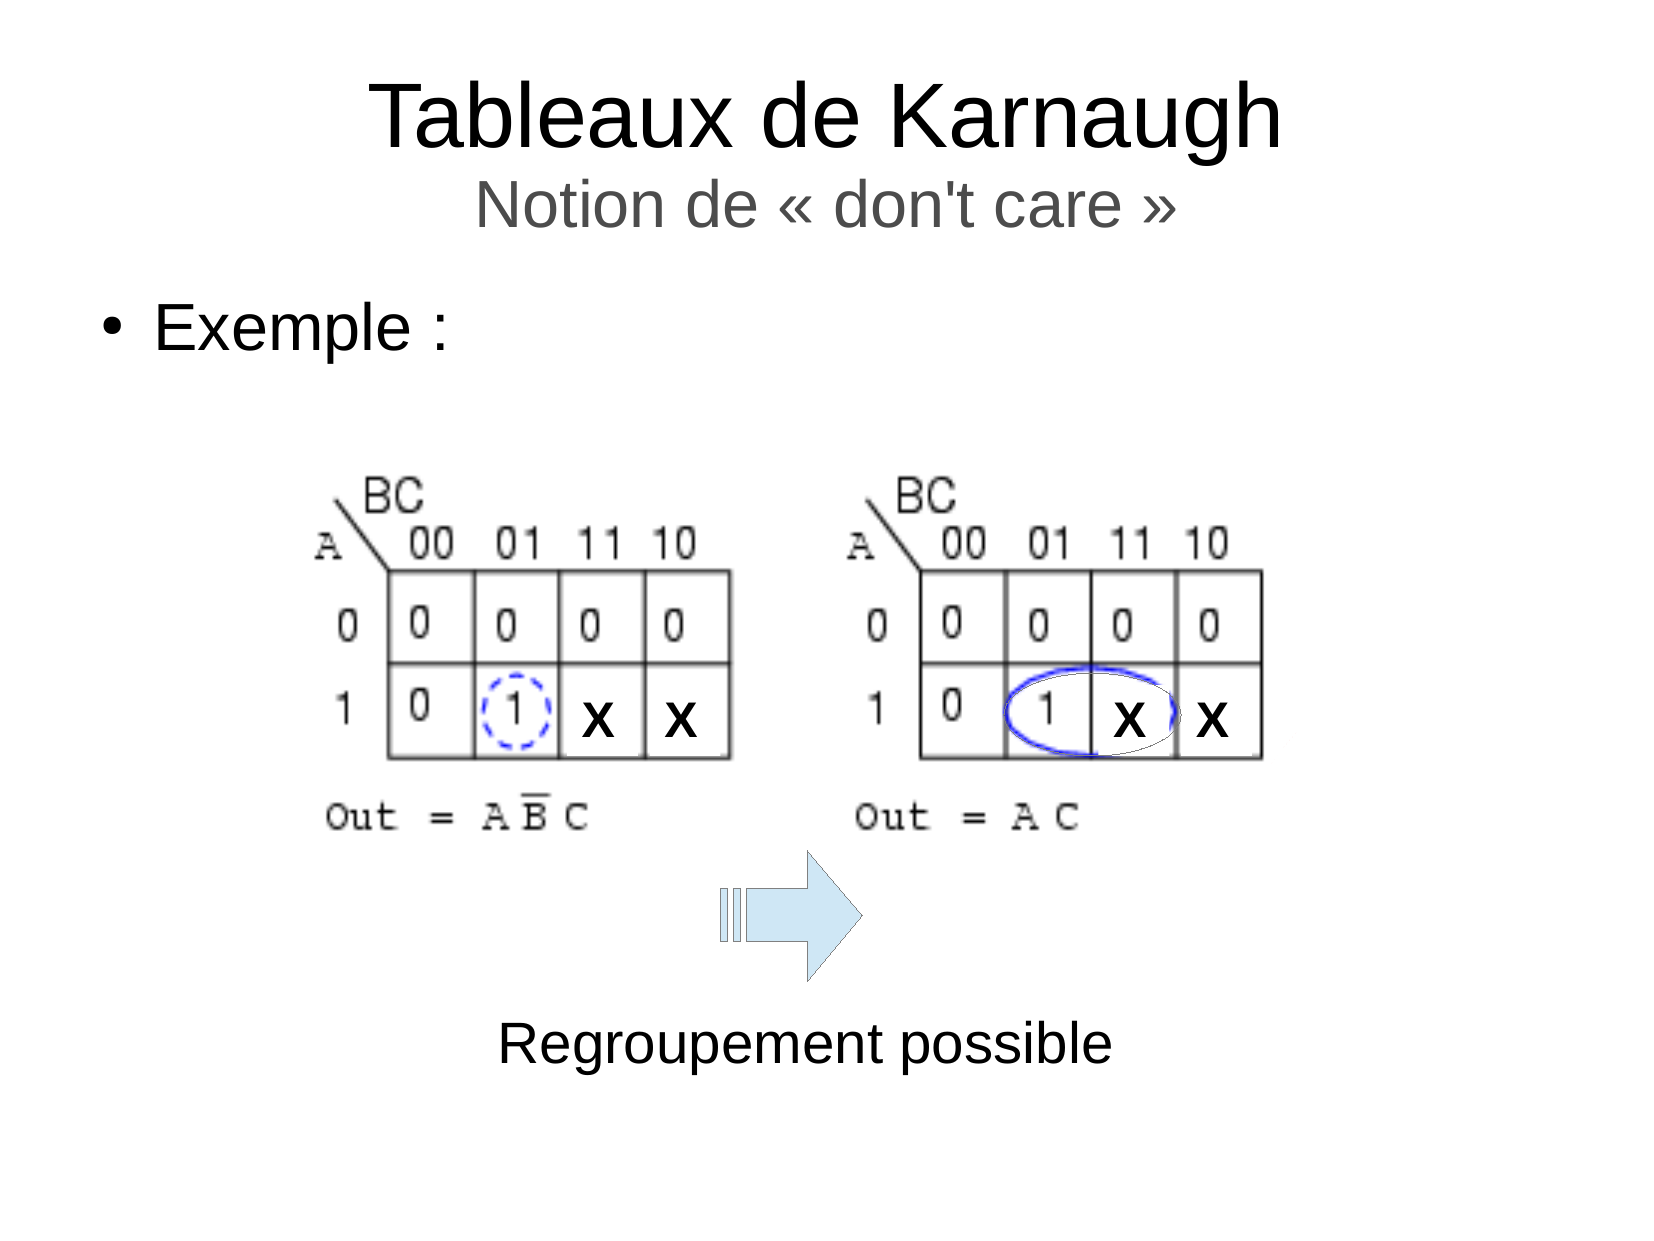

# Tableaux de Karnaugh Notion de « don't care »
Exemple :
X
X
X
X
Regroupement possible